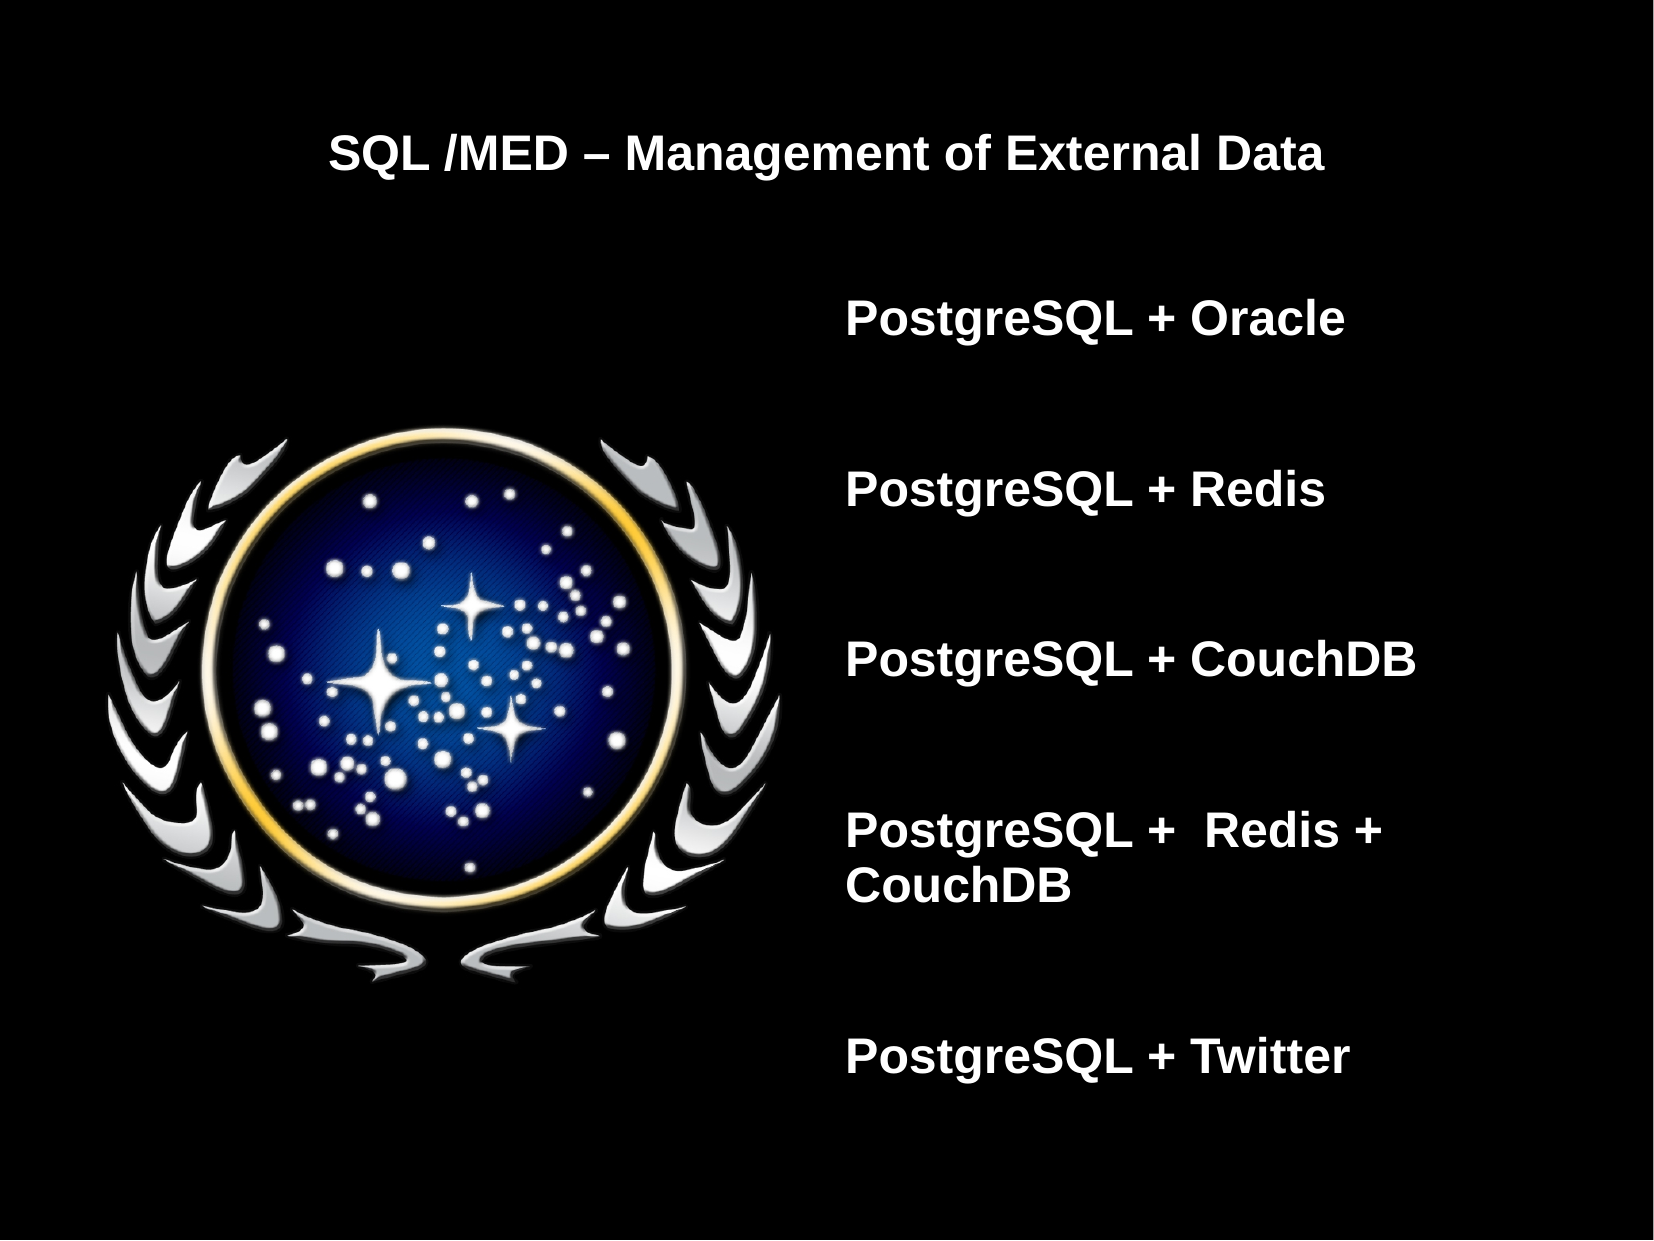

# SQL /MED – Management of External Data
PostgreSQL + Oracle
PostgreSQL + Redis
PostgreSQL + CouchDB
PostgreSQL + Redis + CouchDB
PostgreSQL + Twitter